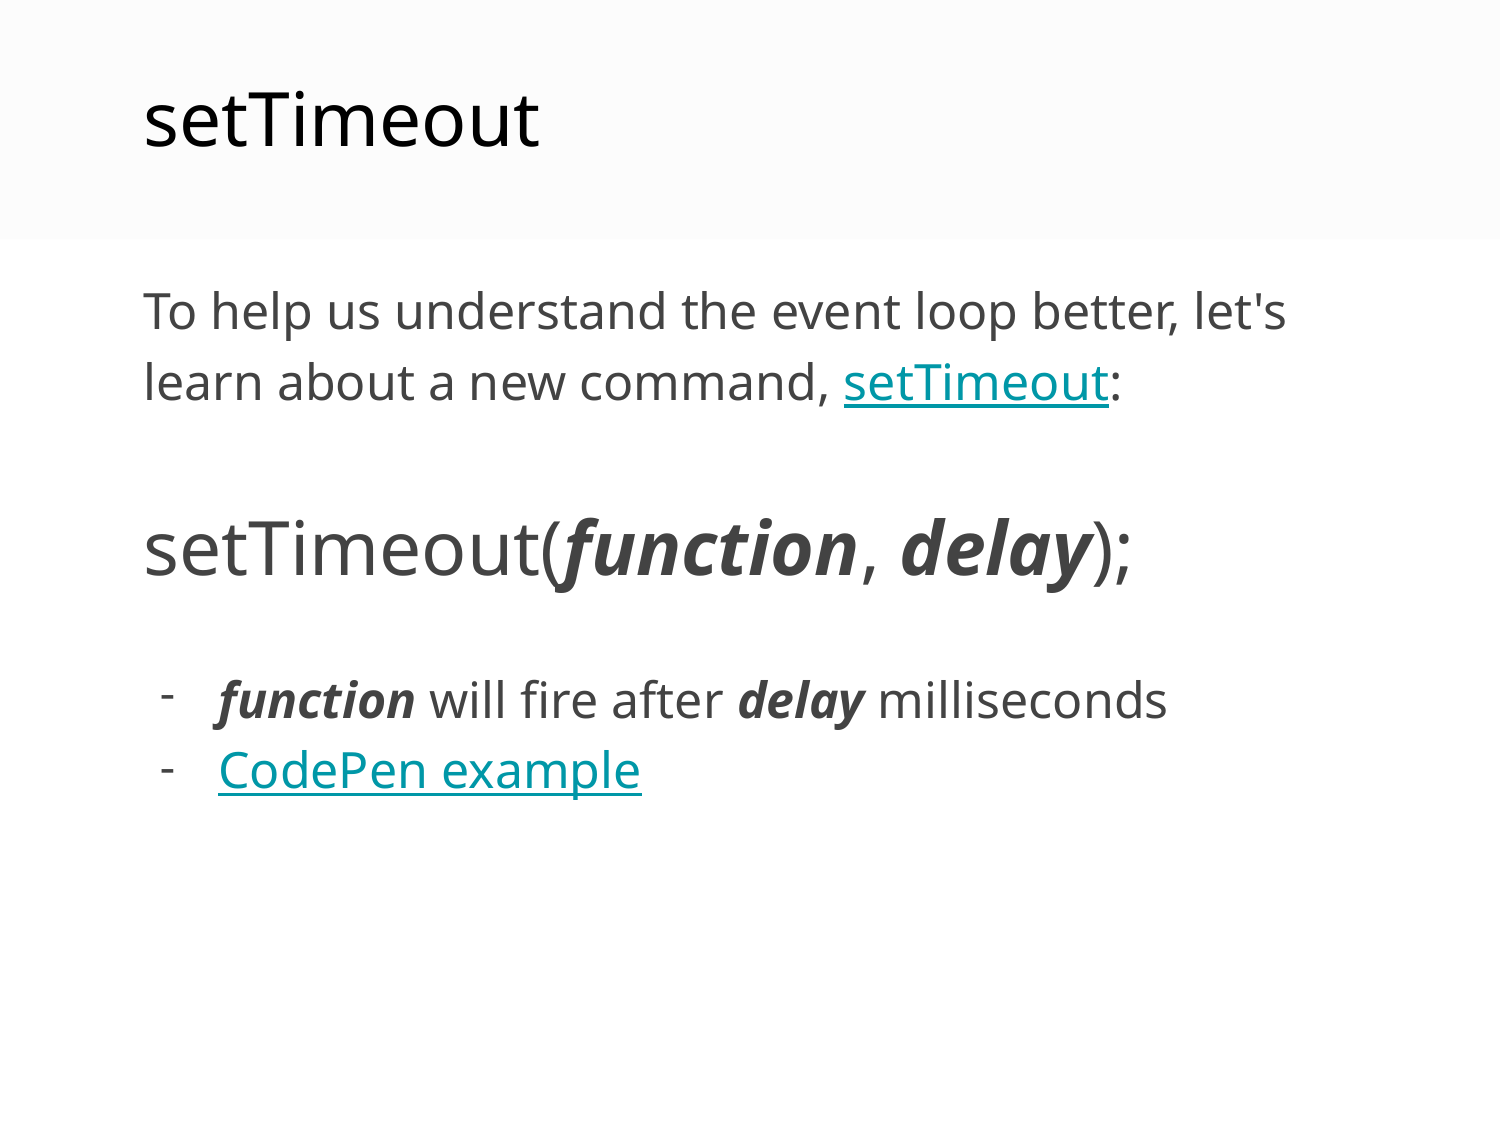

# setTimeout
To help us understand the event loop better, let's learn about a new command, setTimeout:
setTimeout(function, delay);
function will fire after delay milliseconds
CodePen example